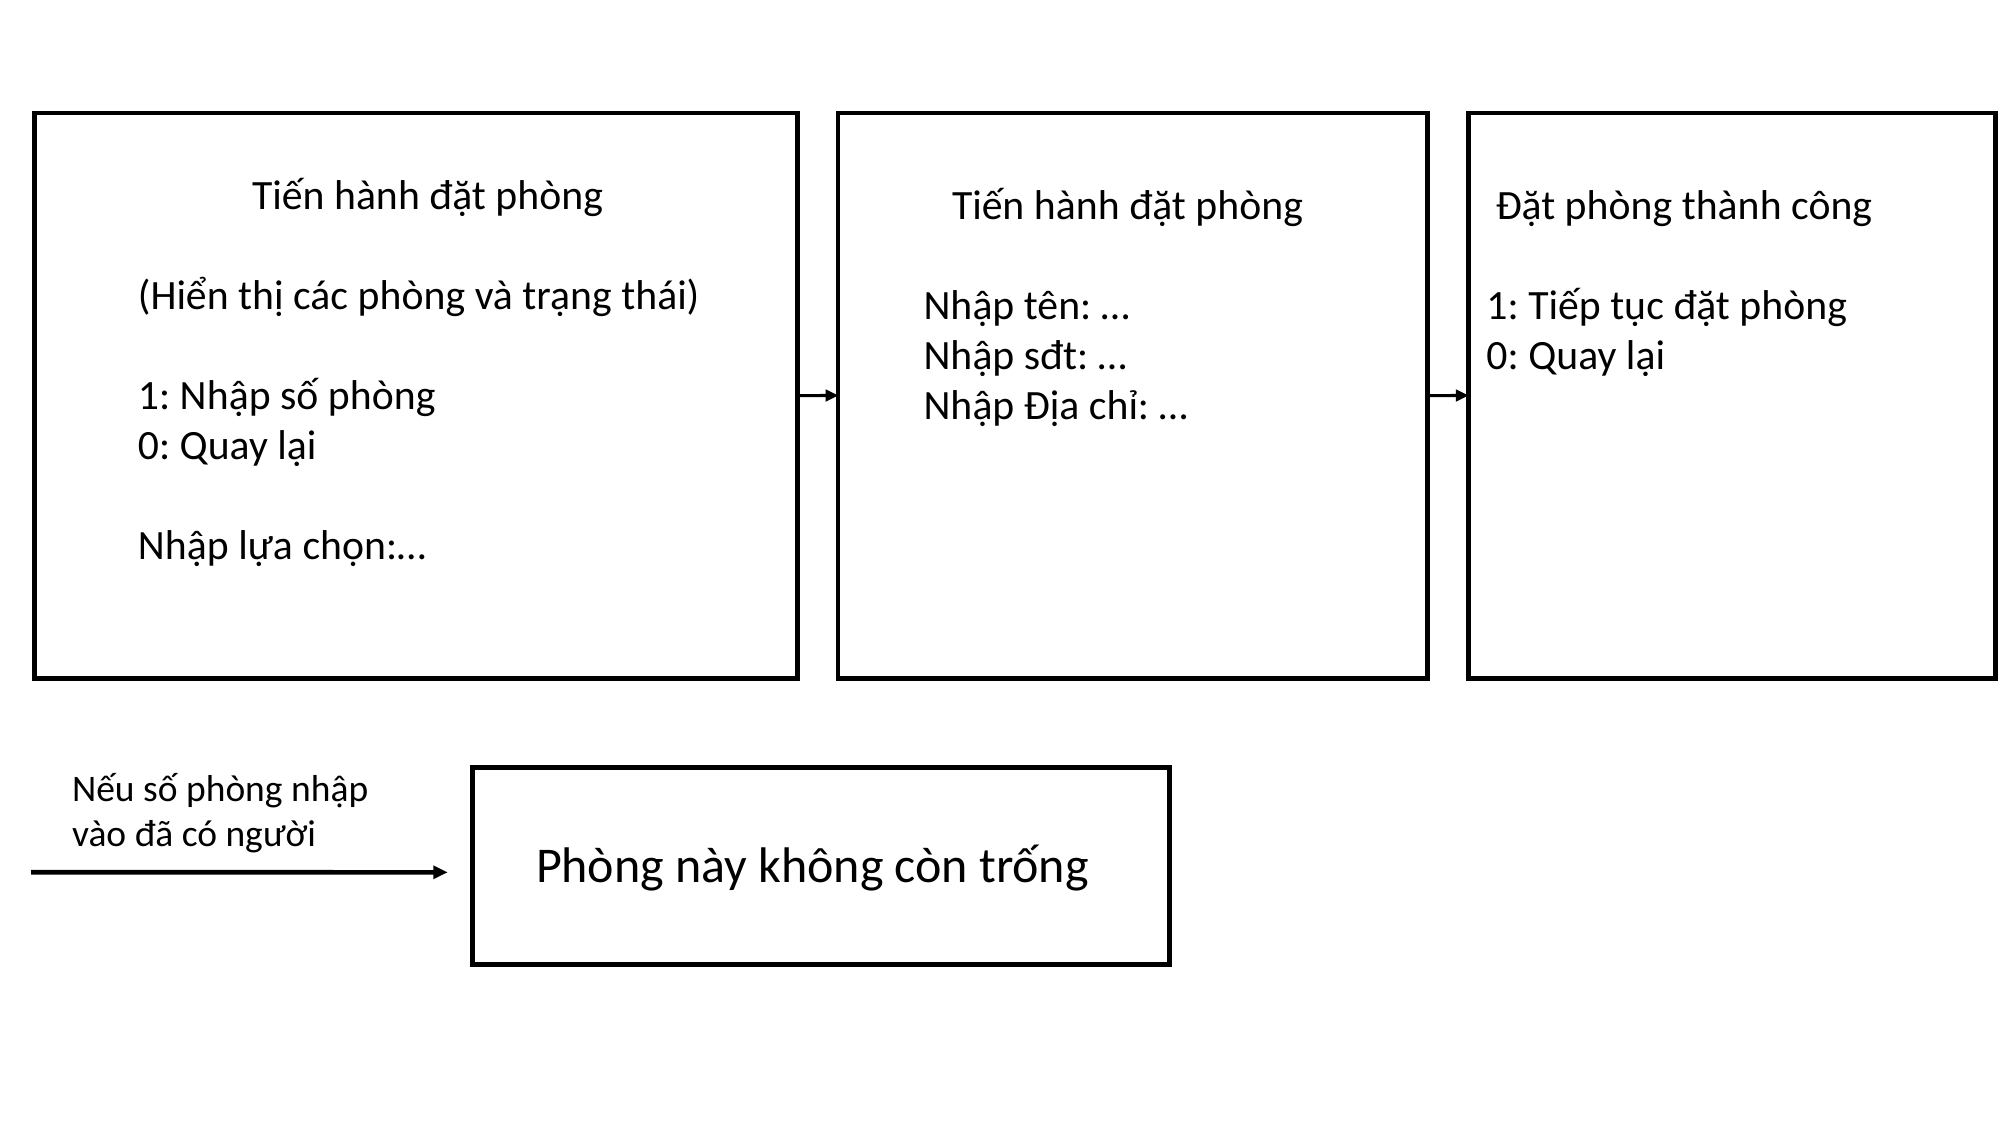

Tiến hành đặt phòng
(Hiển thị các phòng và trạng thái)
1: Nhập số phòng
0: Quay lại
Nhập lựa chọn:…
 Tiến hành đặt phòng
 Nhập tên: …
 Nhập sđt: …
 Nhập Địa chỉ: …
 Đặt phòng thành công
 1: Tiếp tục đặt phòng
 0: Quay lại
Nếu số phòng nhập vào đã có người
Phòng này không còn trống